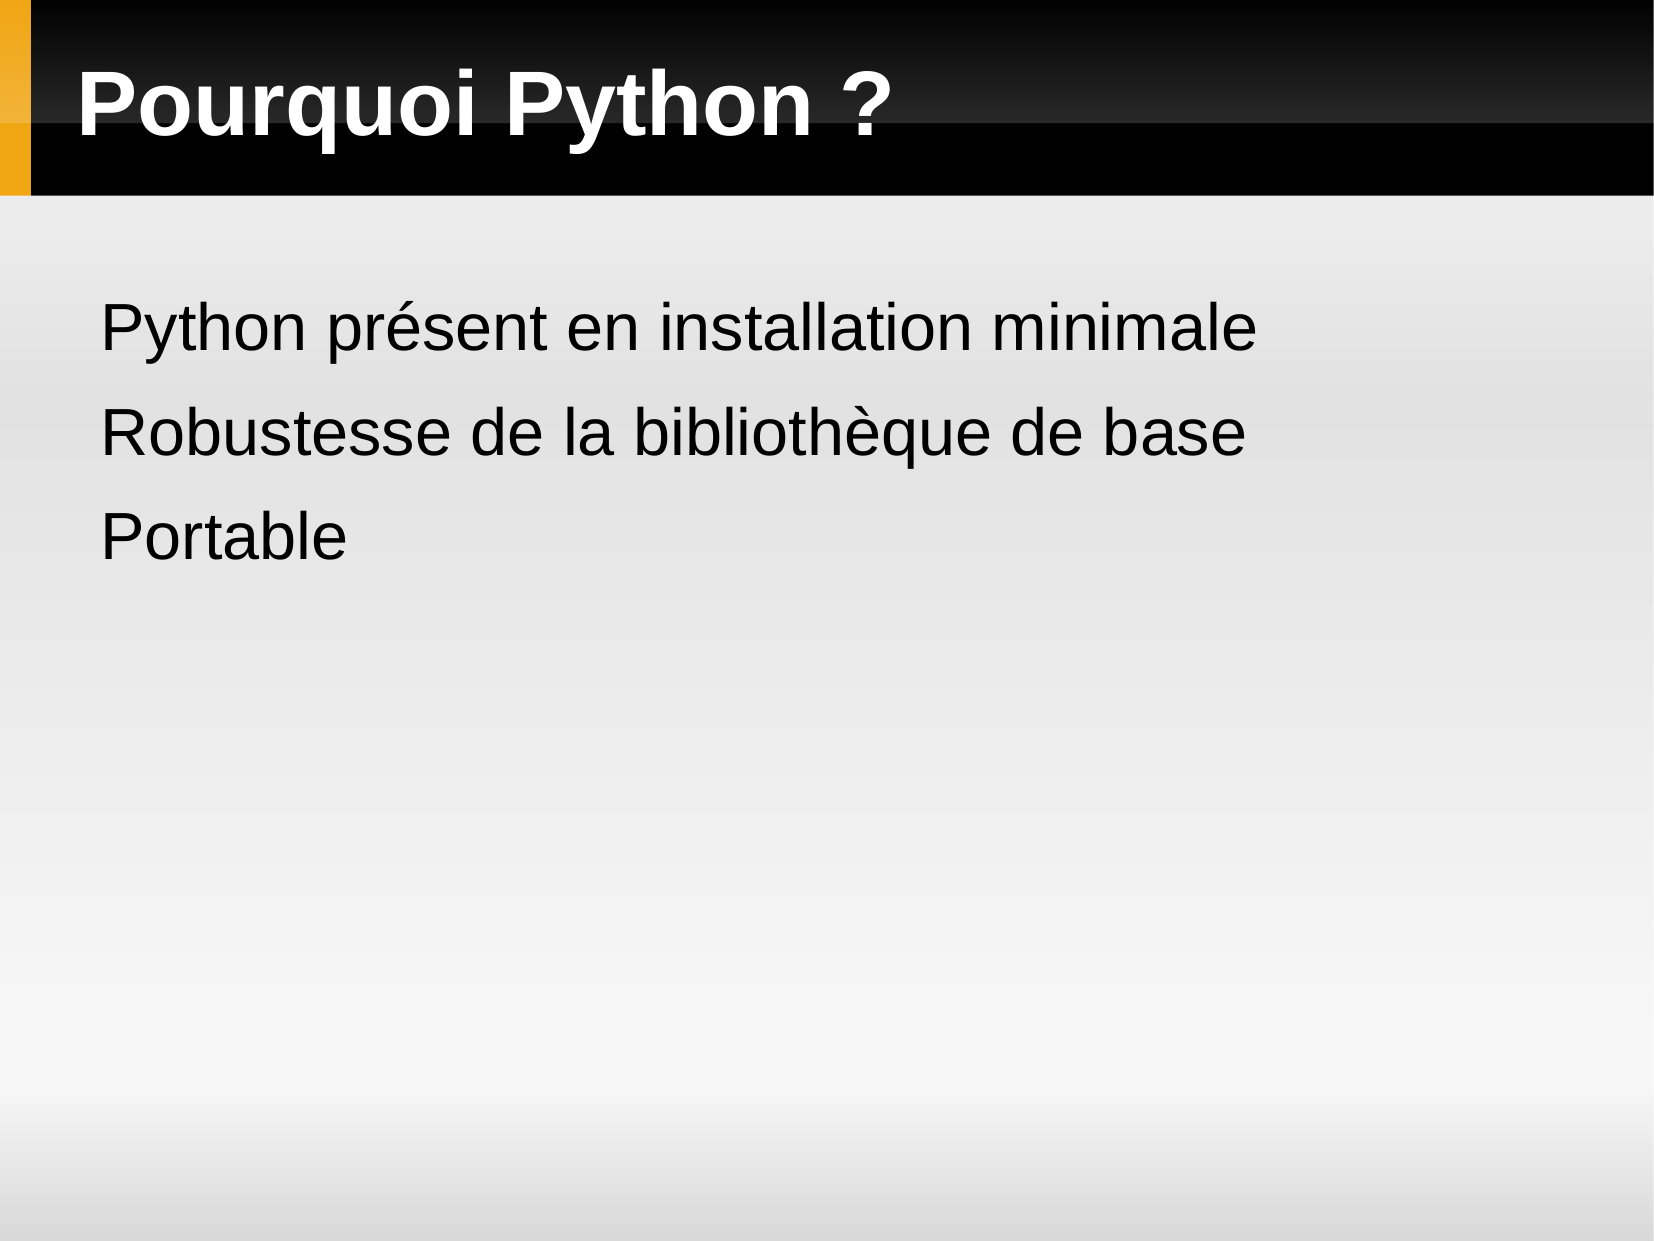

# Pourquoi Python ?
Python présent en installation minimale
Robustesse de la bibliothèque de base
Portable